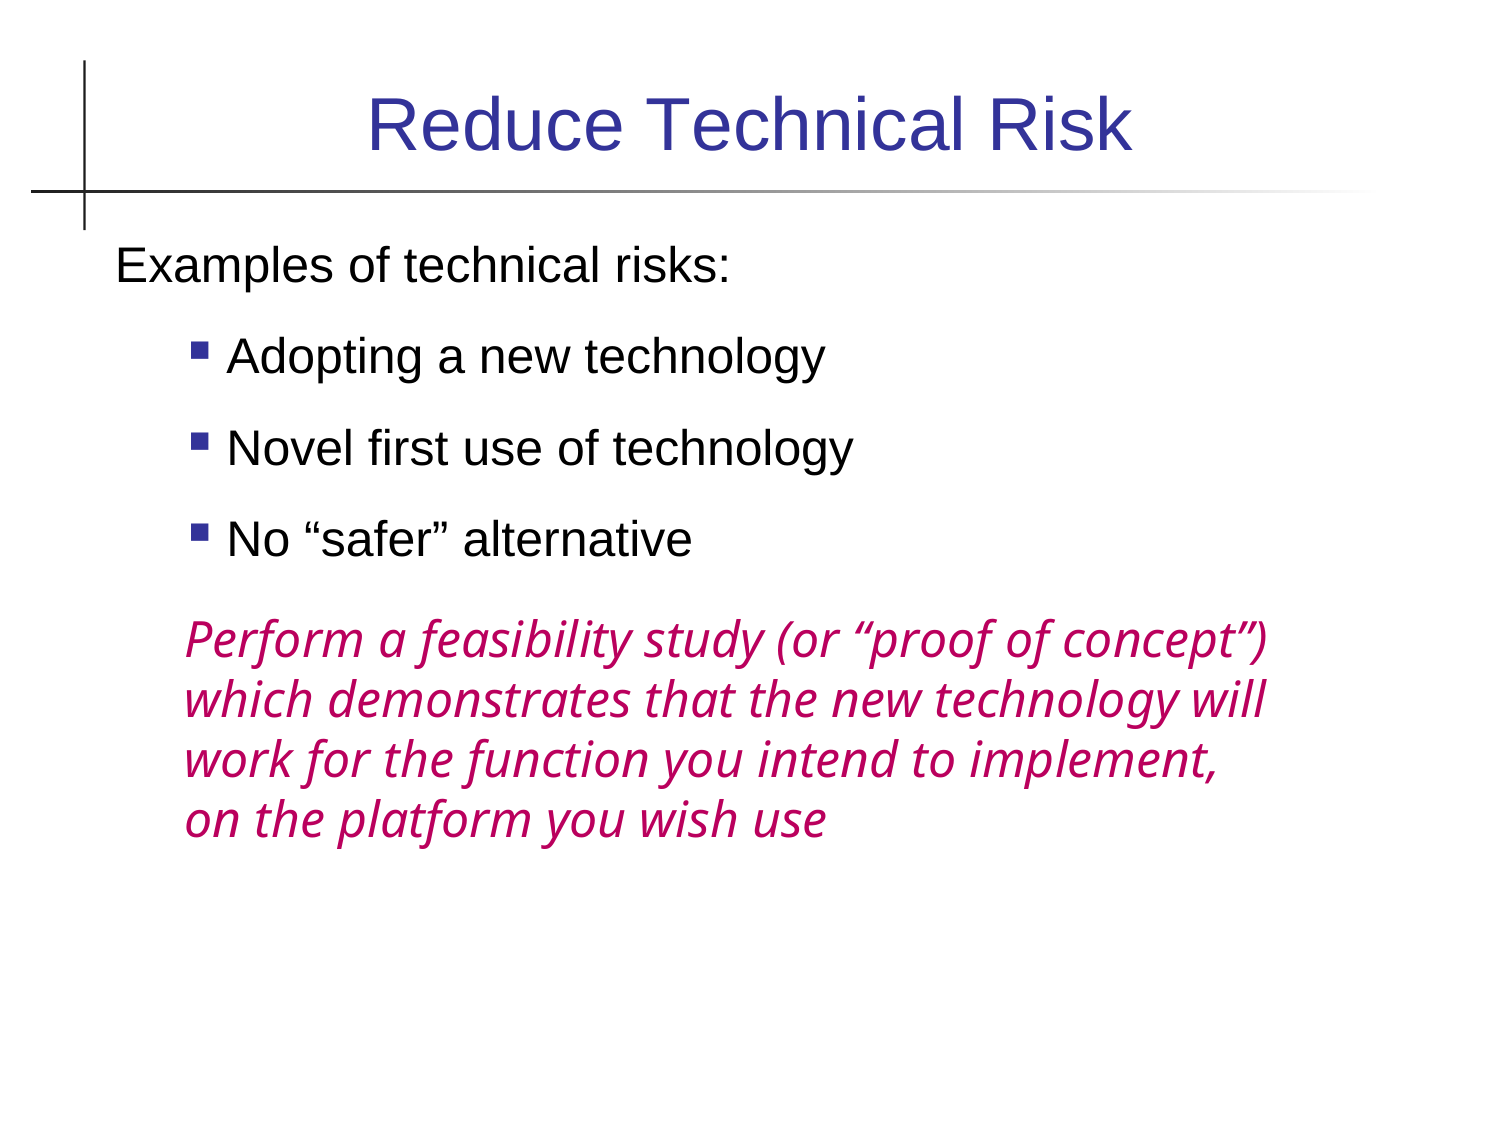

# Reduce Technical Risk
Examples of technical risks:
Adopting a new technology
Novel first use of technology
No “safer” alternative
Perform a feasibility study (or “proof of concept”)
which demonstrates that the new technology will
work for the function you intend to implement,
on the platform you wish use